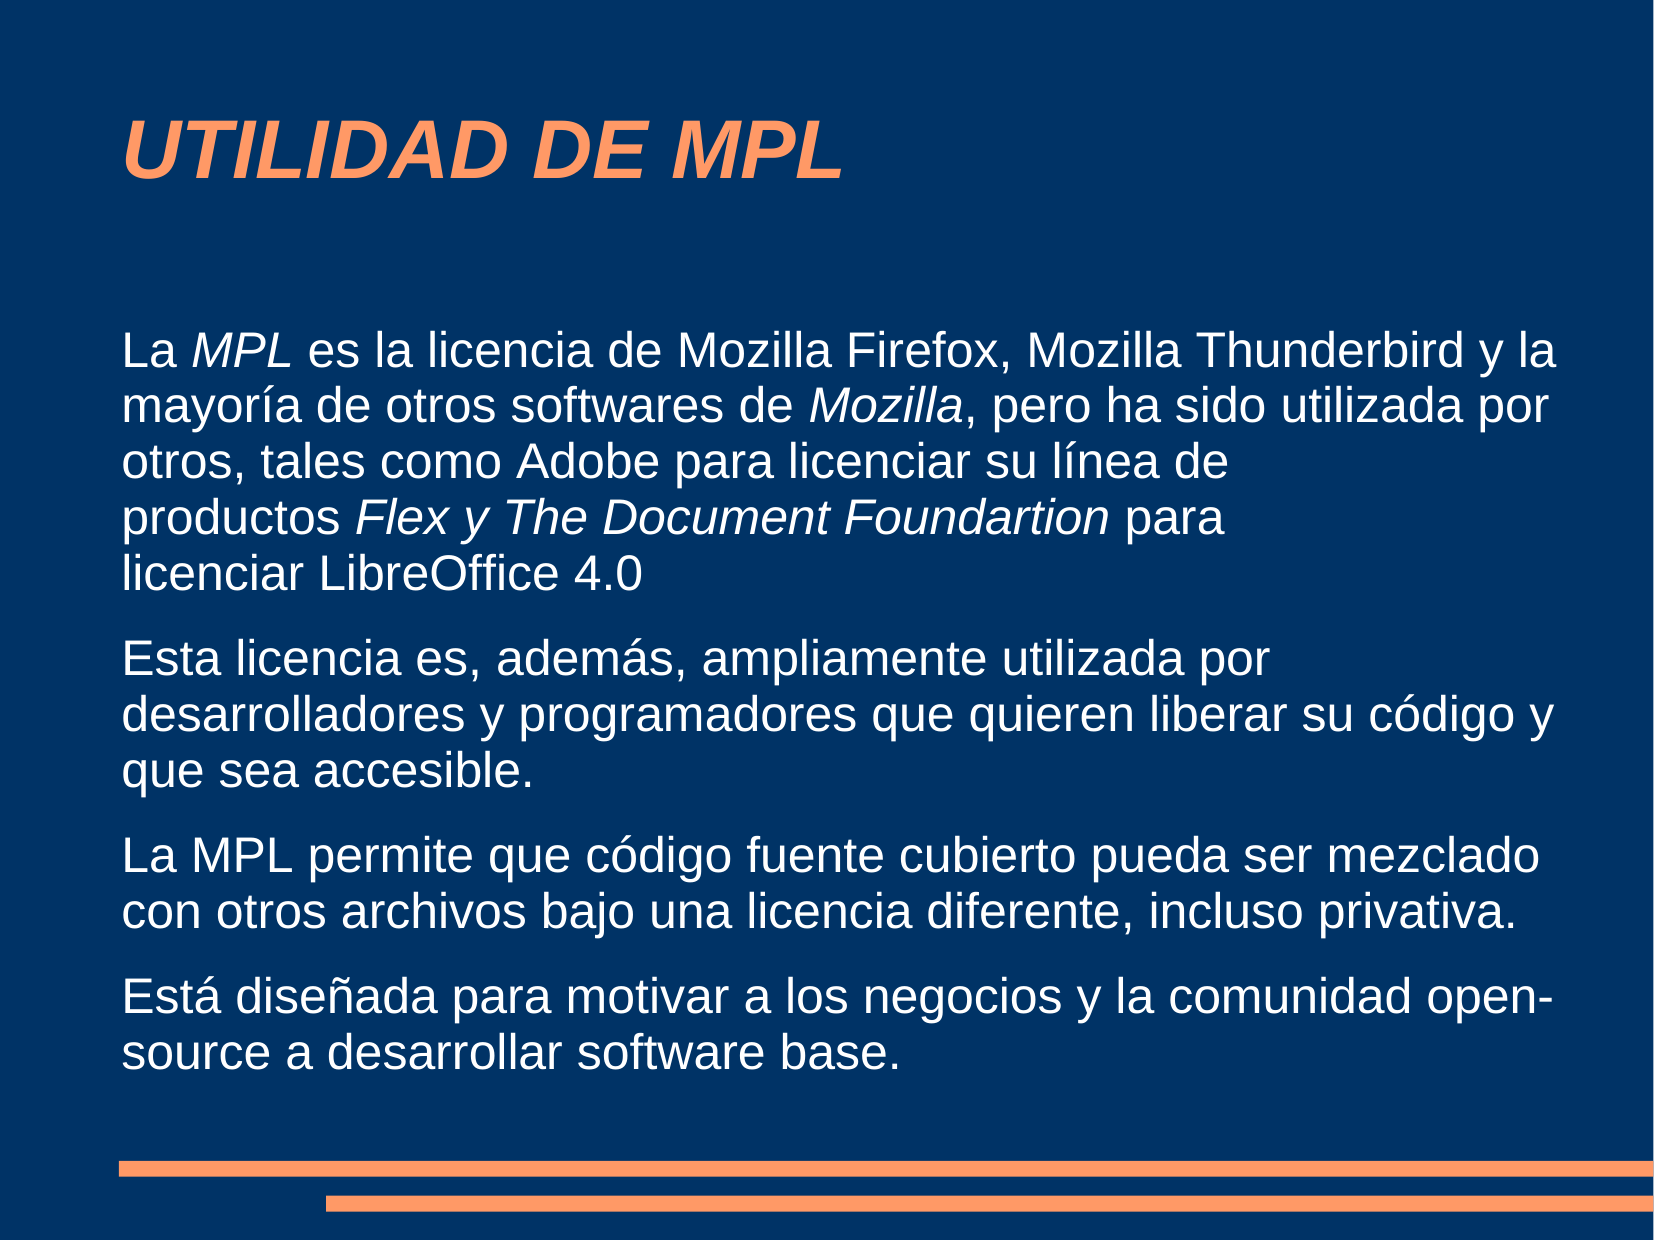

# UTILIDAD DE MPL
La MPL es la licencia de Mozilla Firefox, Mozilla Thunderbird y la mayoría de otros softwares de Mozilla, pero ha sido utilizada por otros, tales como Adobe para licenciar su línea de productos Flex y The Document Foundartion para licenciar LibreOffice 4.0
Esta licencia es, además, ampliamente utilizada por desarrolladores y programadores que quieren liberar su código y que sea accesible.
La MPL permite que código fuente cubierto pueda ser mezclado con otros archivos bajo una licencia diferente, incluso privativa.
Está diseñada para motivar a los negocios y la comunidad open-source a desarrollar software base.